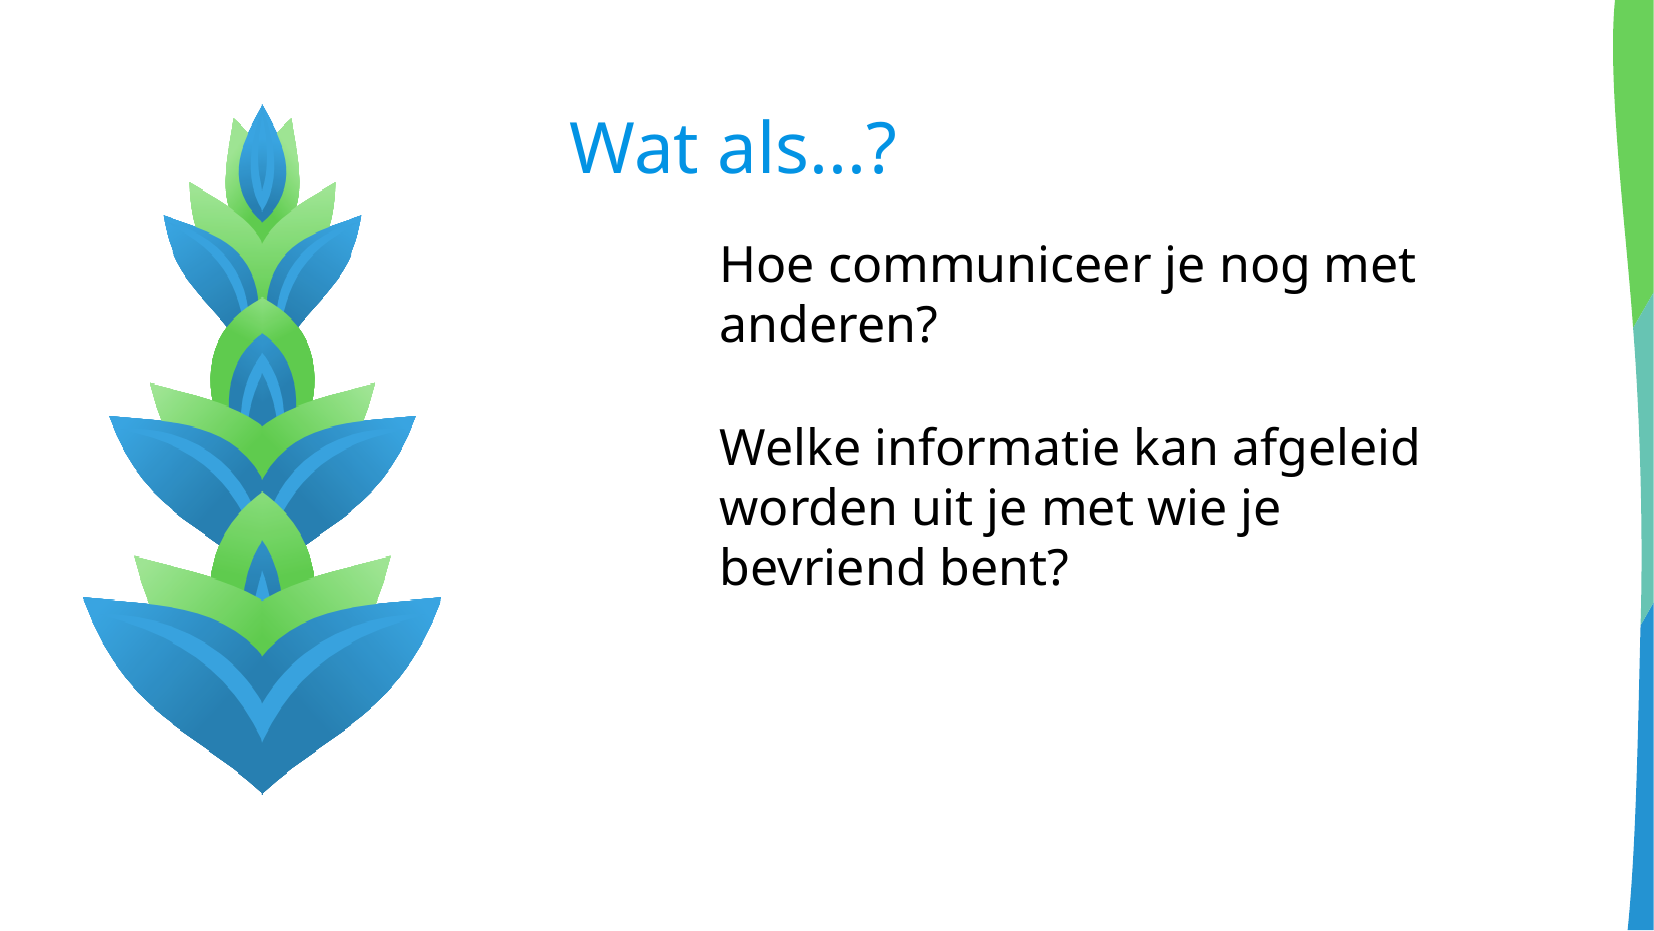

Wat als...?
Hoe communiceer je nog met anderen?
Welke informatie kan afgeleid worden uit je met wie je bevriend bent?